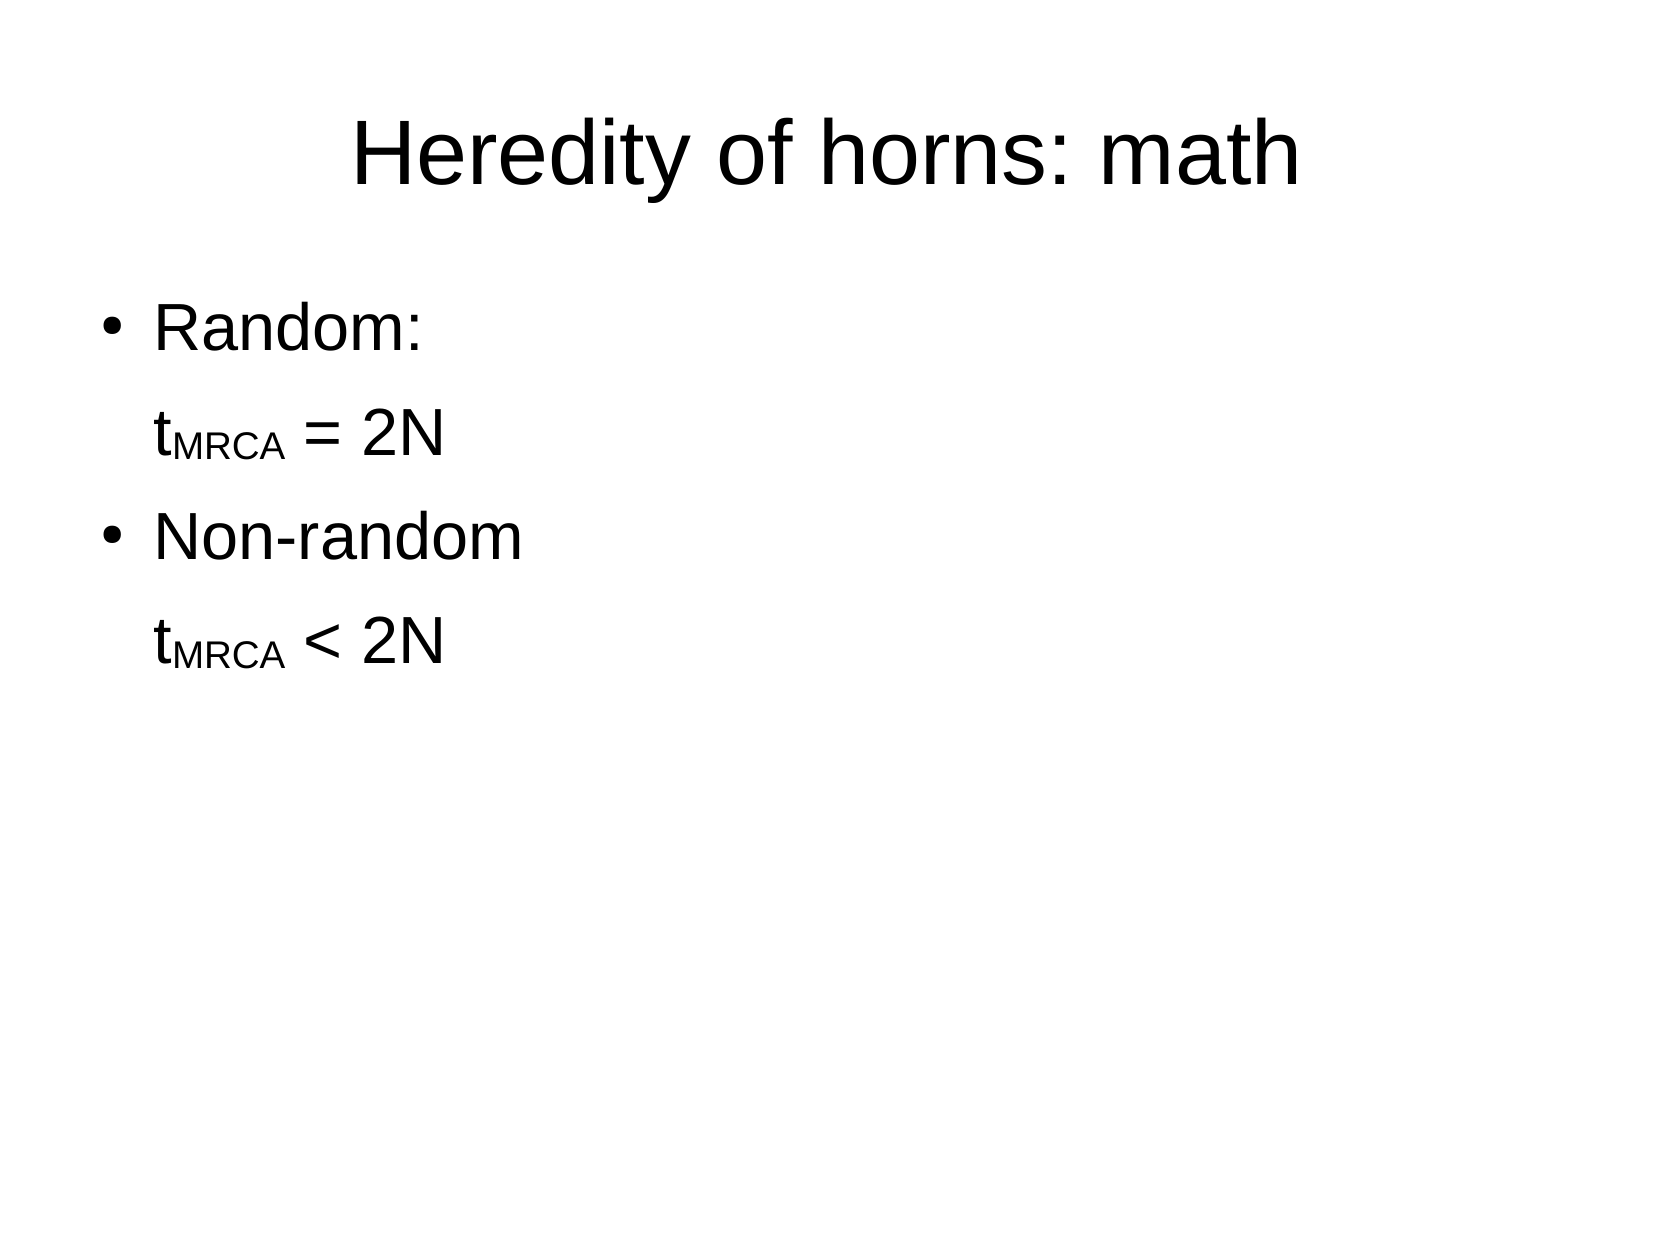

# Heredity of horns: math
Random:
tMRCA = 2N
Non-random
tMRCA < 2N